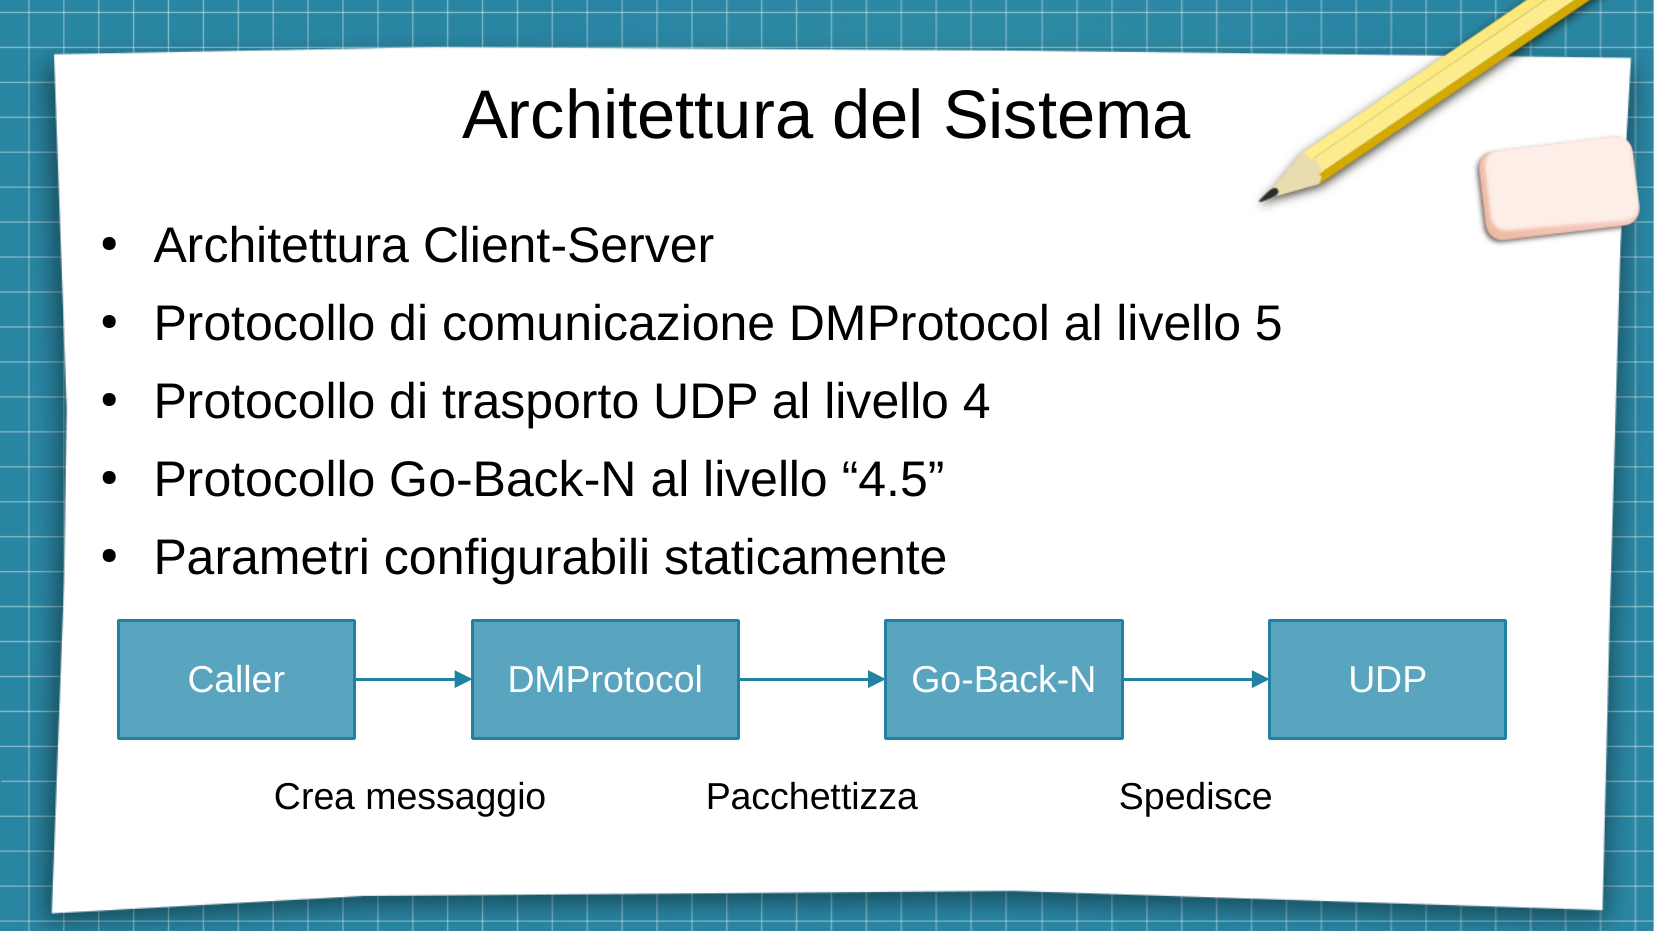

# Architettura del Sistema
Architettura Client-Server
Protocollo di comunicazione DMProtocol al livello 5
Protocollo di trasporto UDP al livello 4
Protocollo Go-Back-N al livello “4.5”
Parametri configurabili staticamente
Caller
DMProtocol
Go-Back-N
UDP
Crea messaggio
Pacchettizza
Spedisce